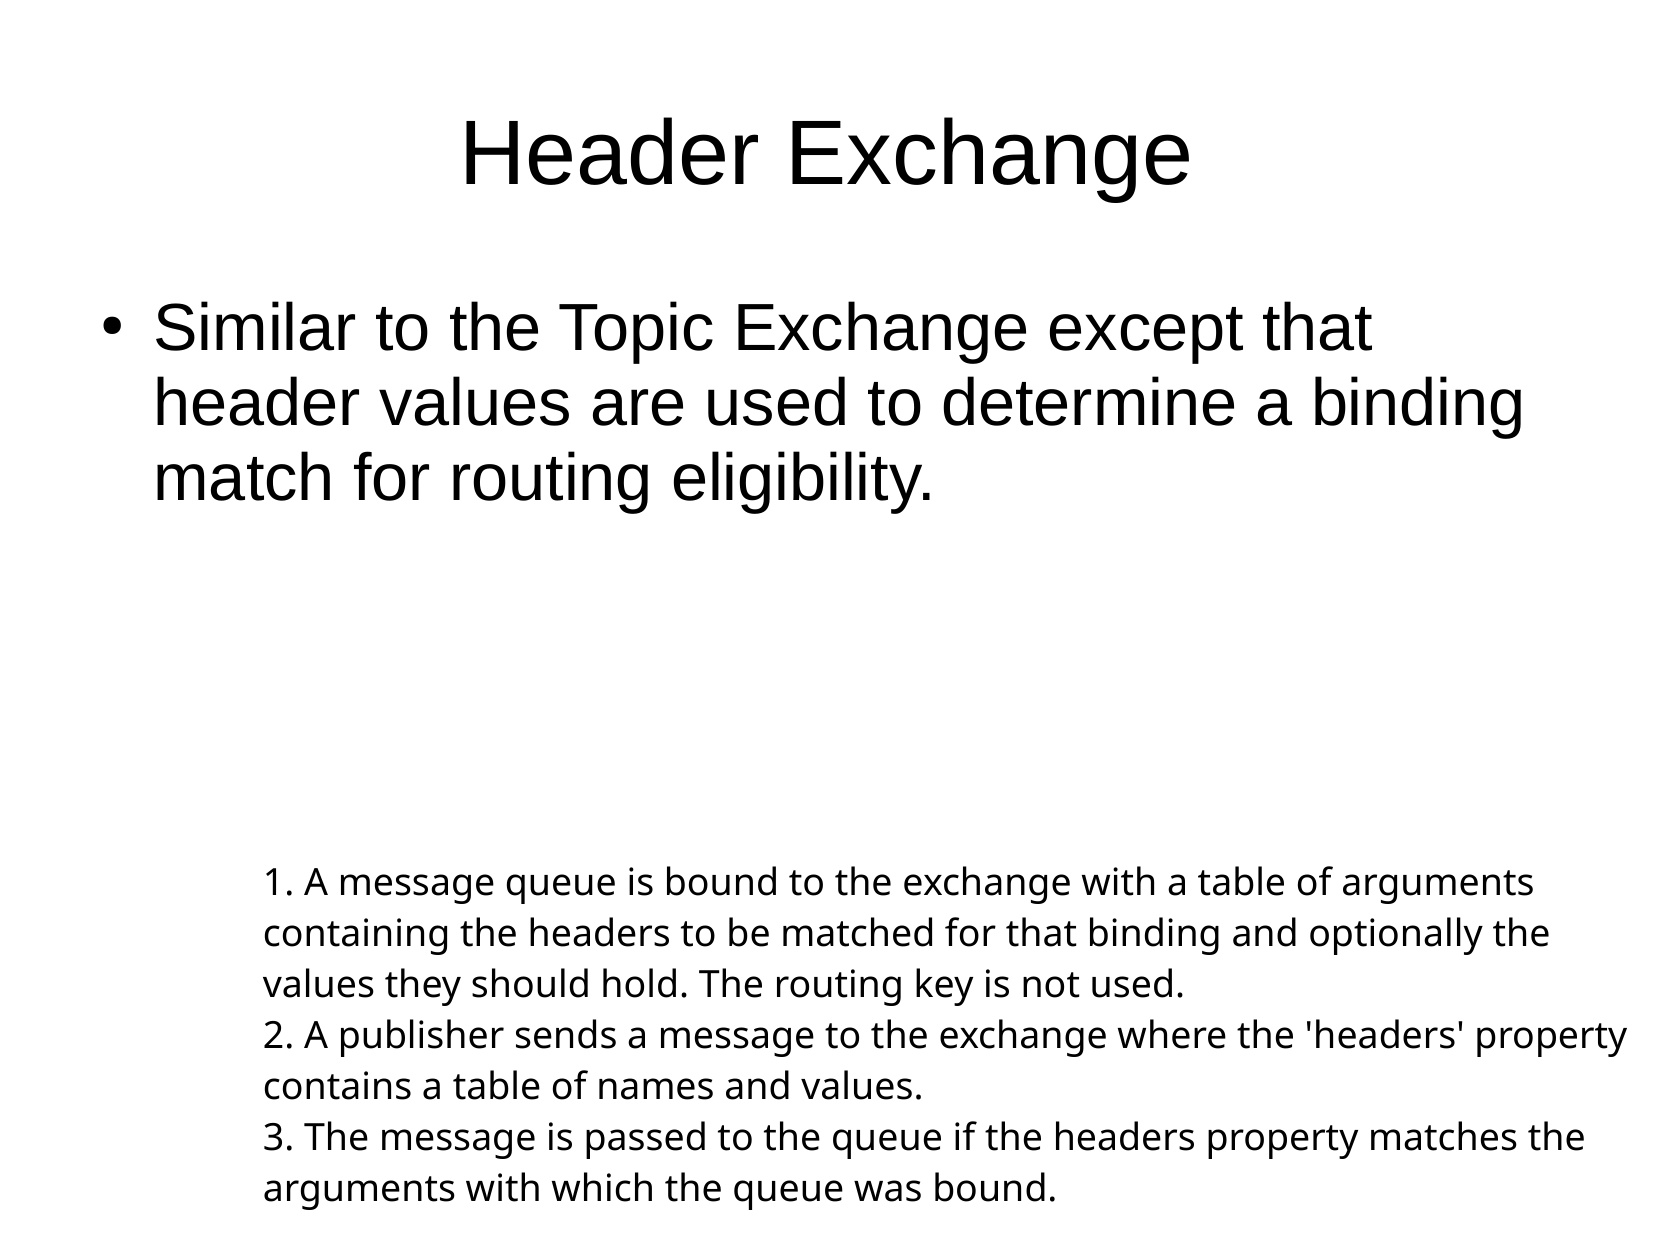

# Header Exchange
Similar to the Topic Exchange except that header values are used to determine a binding match for routing eligibility.
1. A message queue is bound to the exchange with a table of arguments
containing the headers to be matched for that binding and optionally the
values they should hold. The routing key is not used.
2. A publisher sends a message to the exchange where the 'headers' property
contains a table of names and values.
3. The message is passed to the queue if the headers property matches the
arguments with which the queue was bound.